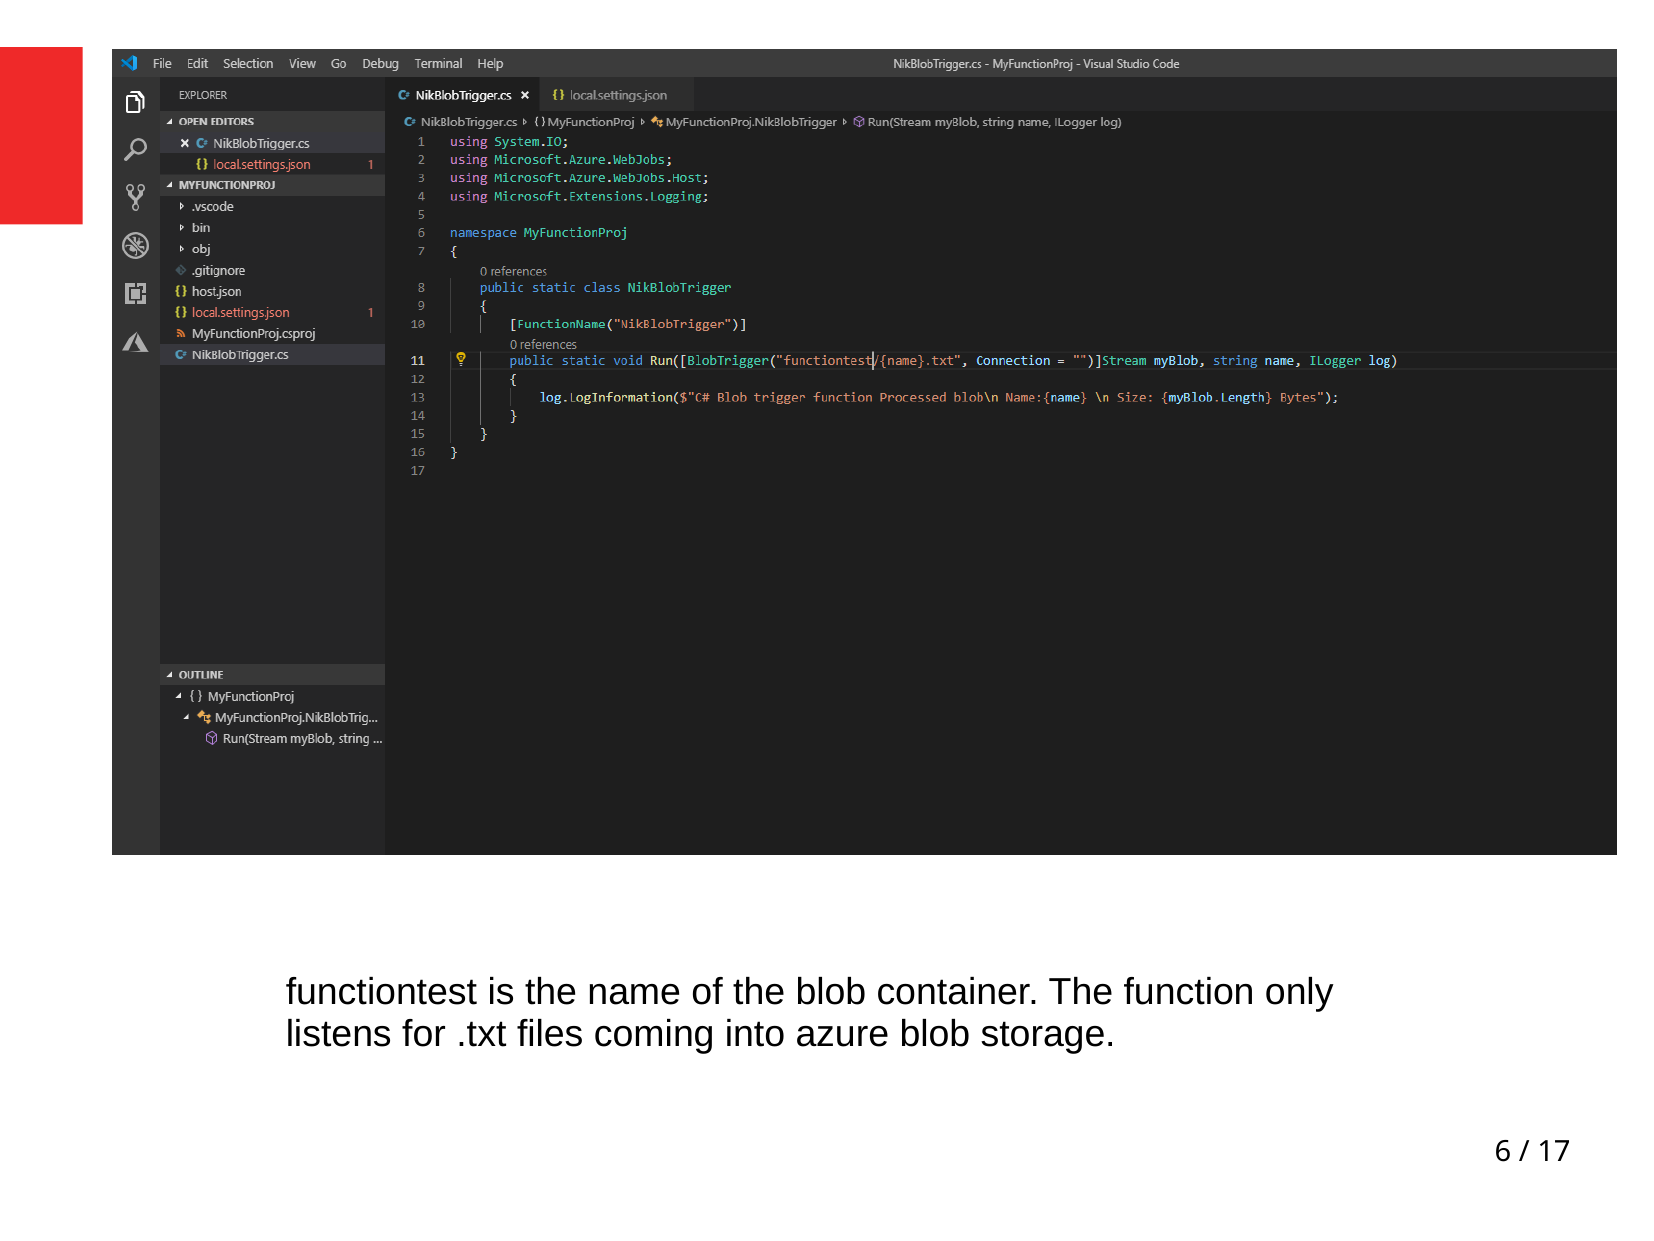

#
functiontest is the name of the blob container. The function only listens for .txt files coming into azure blob storage.
6